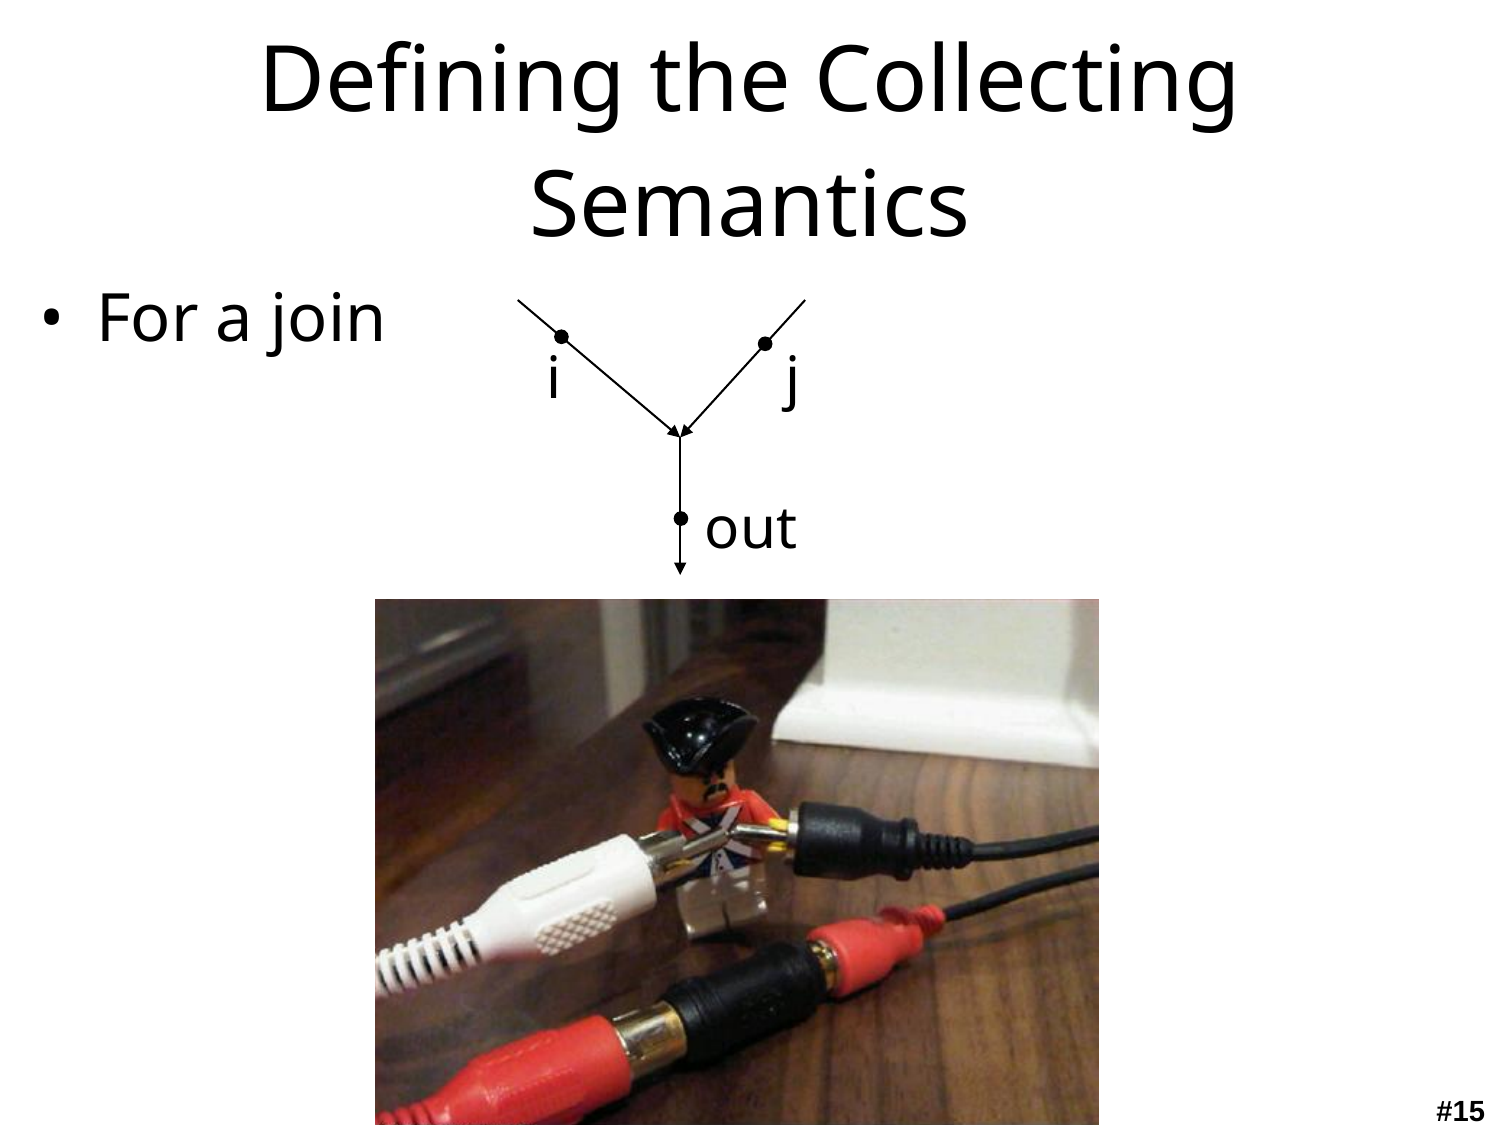

# Defining the Collecting Semantics
For a join
i
j
out
15